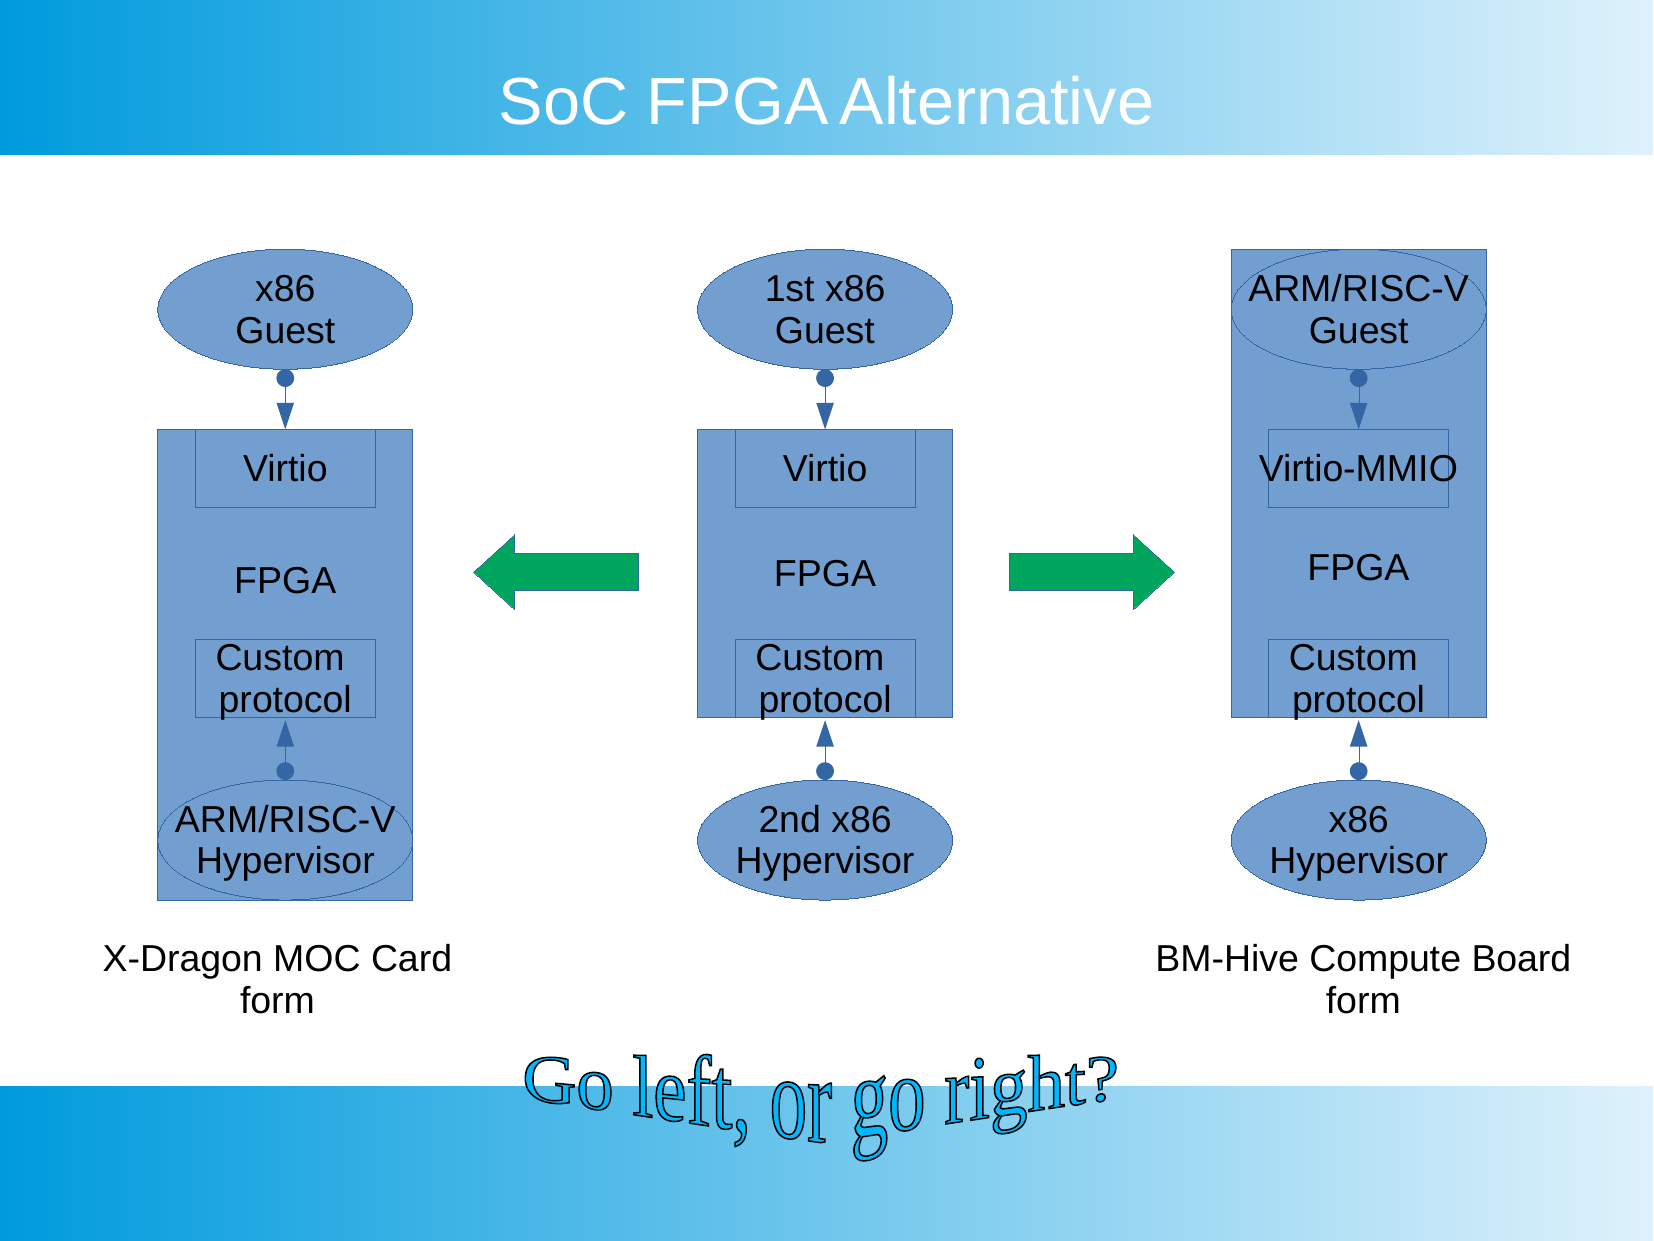

# SoC FPGA Alternative
x86
Guest
FPGA
Virtio
Custom
protocol
ARM/RISC-V
Hypervisor
1st x86
Guest
FPGA
Virtio
Custom
protocol
2nd x86
Hypervisor
FPGA
ARM/RISC-V
Guest
Virtio-MMIO
Custom
protocol
x86
Hypervisor
X-Dragon MOC Card form
BM-Hive Compute Board form
Go left, or go right?